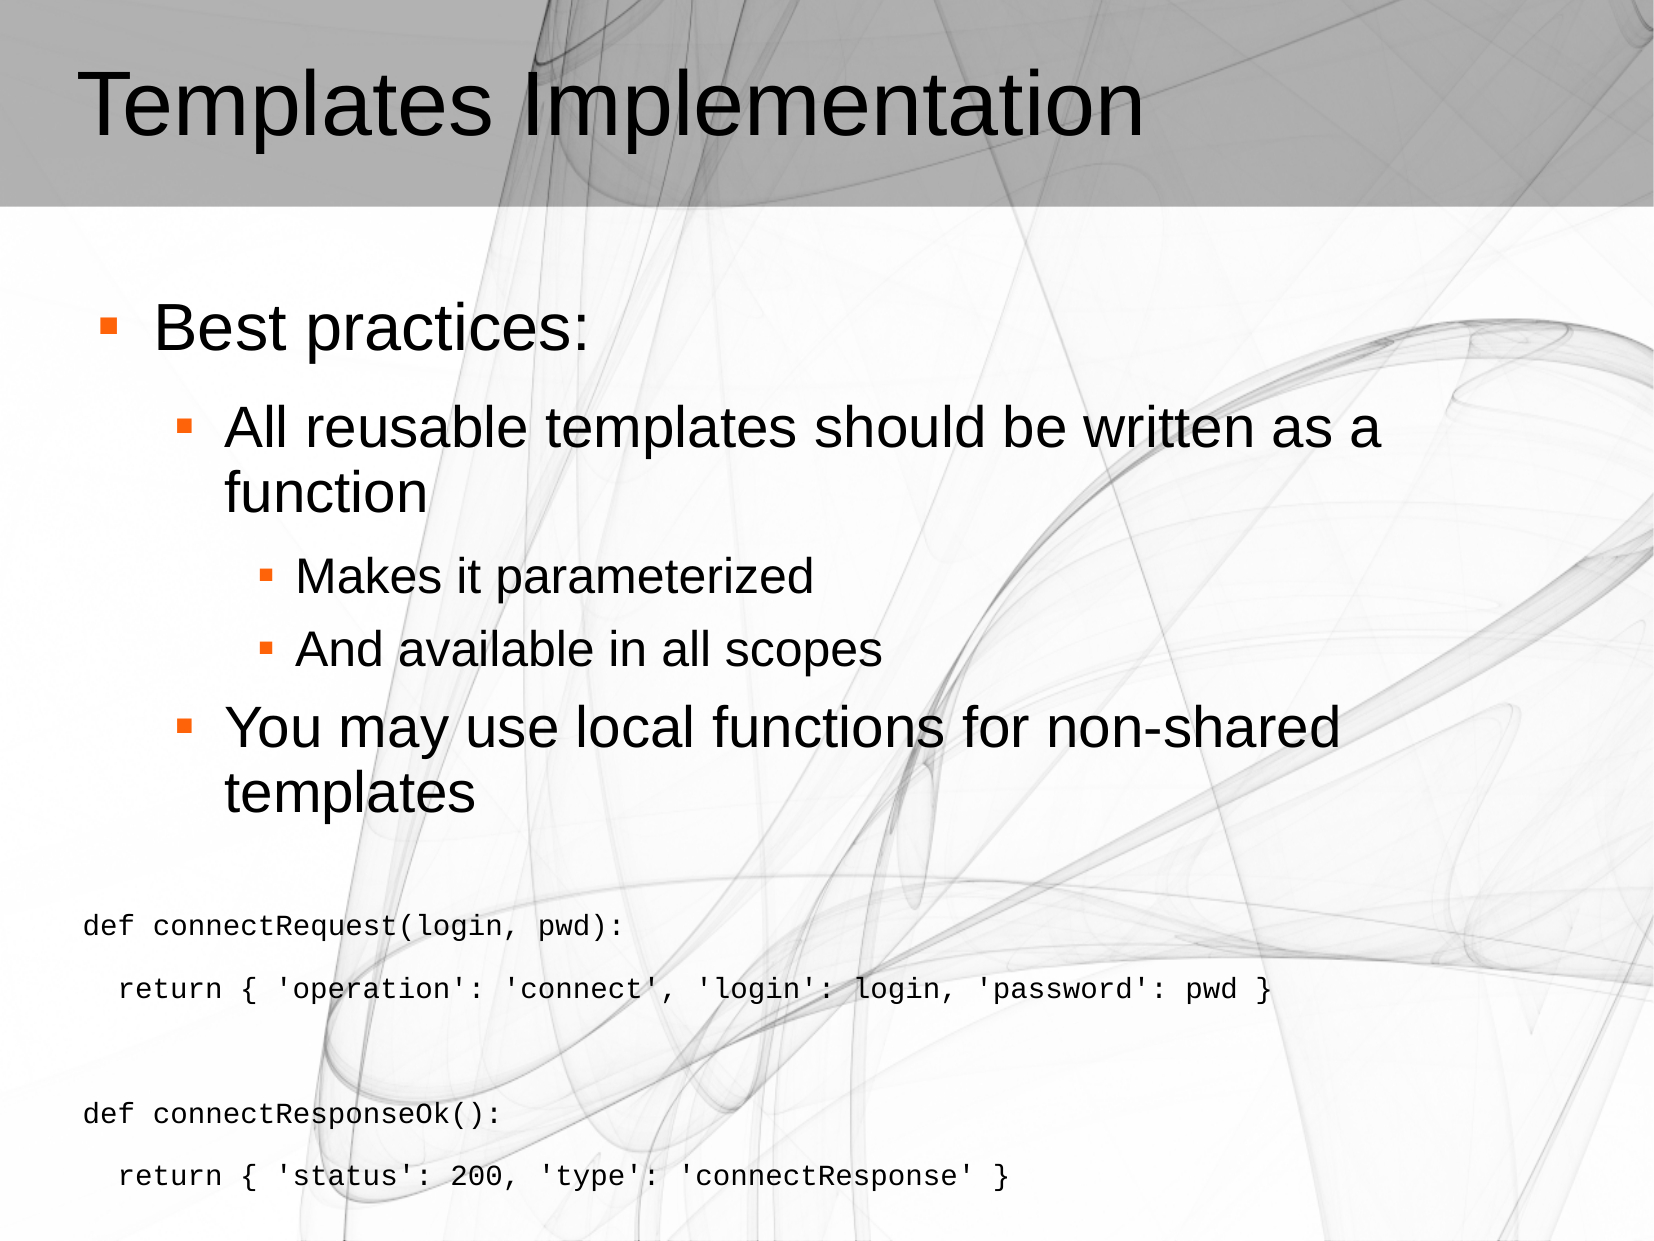

# Templates Implementation
Best practices:
All reusable templates should be written as a function
Makes it parameterized
And available in all scopes
You may use local functions for non-shared templates
def connectRequest(login, pwd):
 return { 'operation': 'connect', 'login': login, 'password': pwd }
def connectResponseOk():
 return { 'status': 200, 'type': 'connectResponse' }